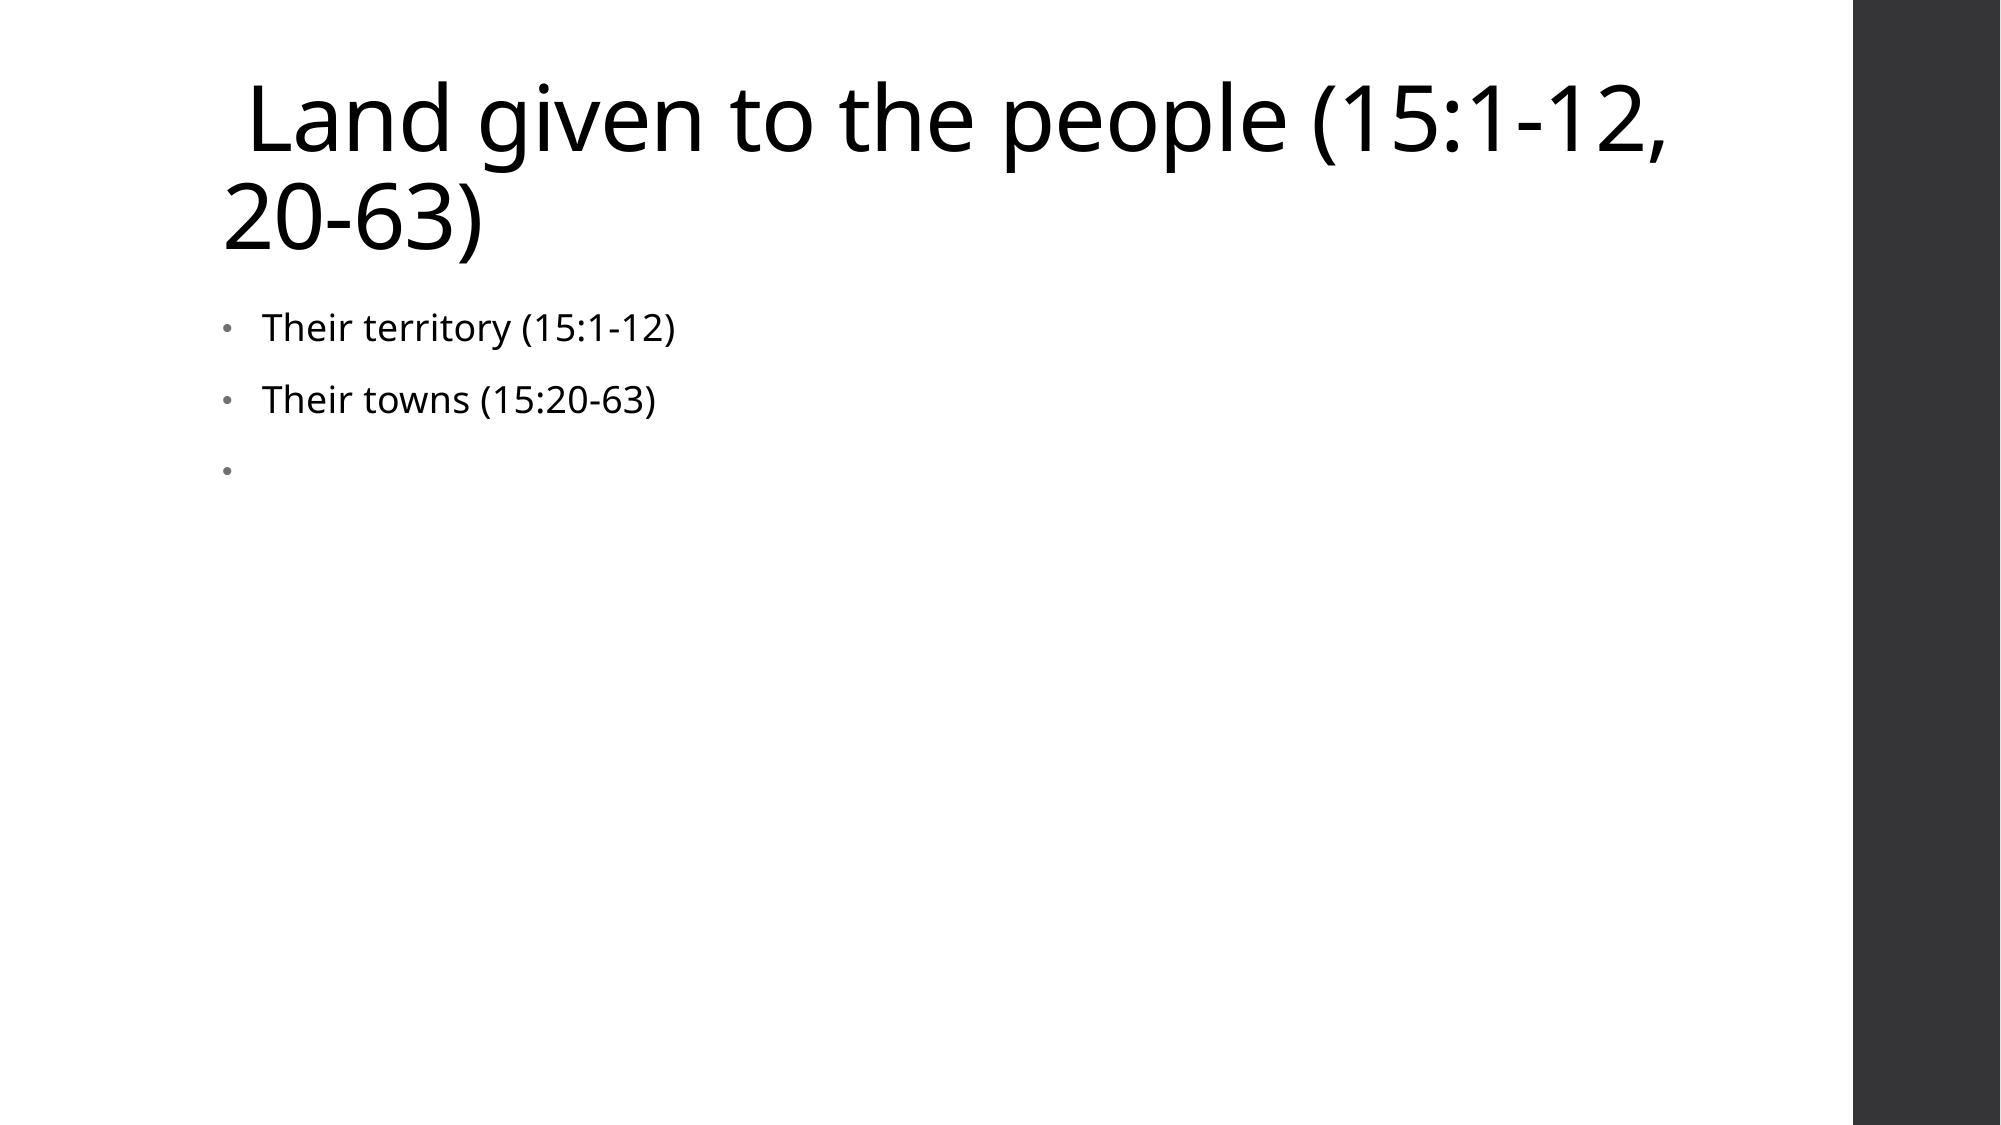

# Land given to the people (15:1-12, 20-63)
 Their territory (15:1-12)
 Their towns (15:20-63)